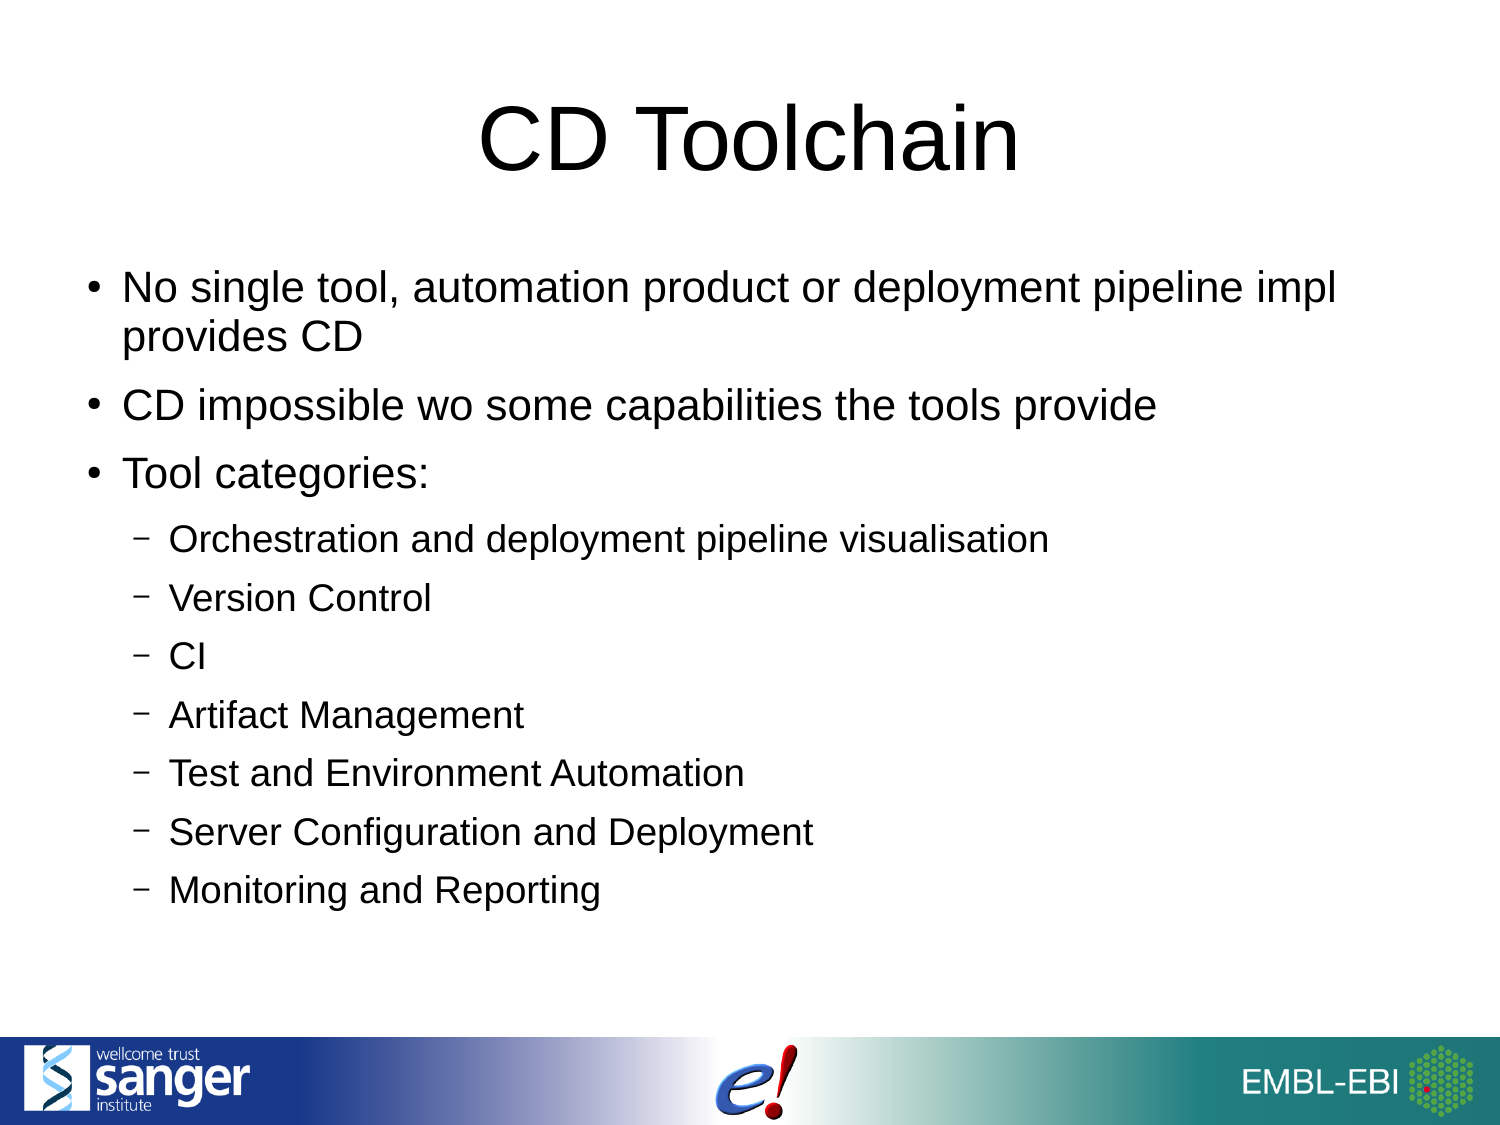

# CD Toolchain
No single tool, automation product or deployment pipeline impl provides CD
CD impossible wo some capabilities the tools provide
Tool categories:
Orchestration and deployment pipeline visualisation
Version Control
CI
Artifact Management
Test and Environment Automation
Server Configuration and Deployment
Monitoring and Reporting